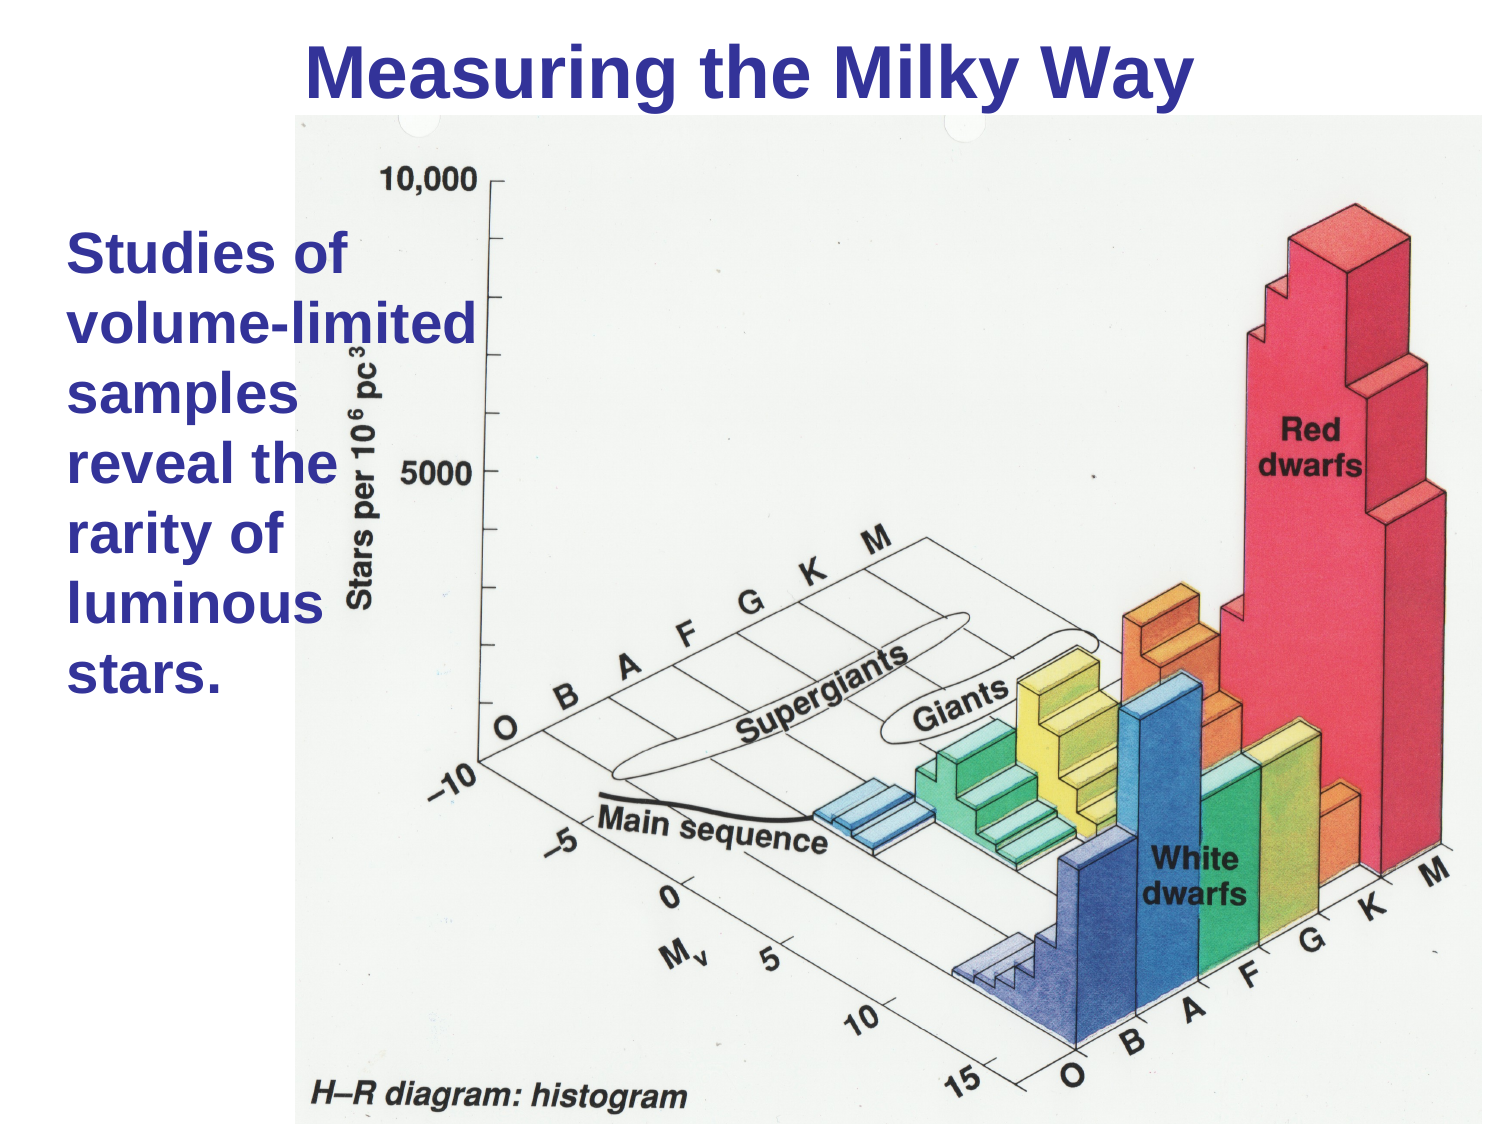

# Measuring the Milky Way
Studies of volume-limited samples reveal the rarity of luminous stars.